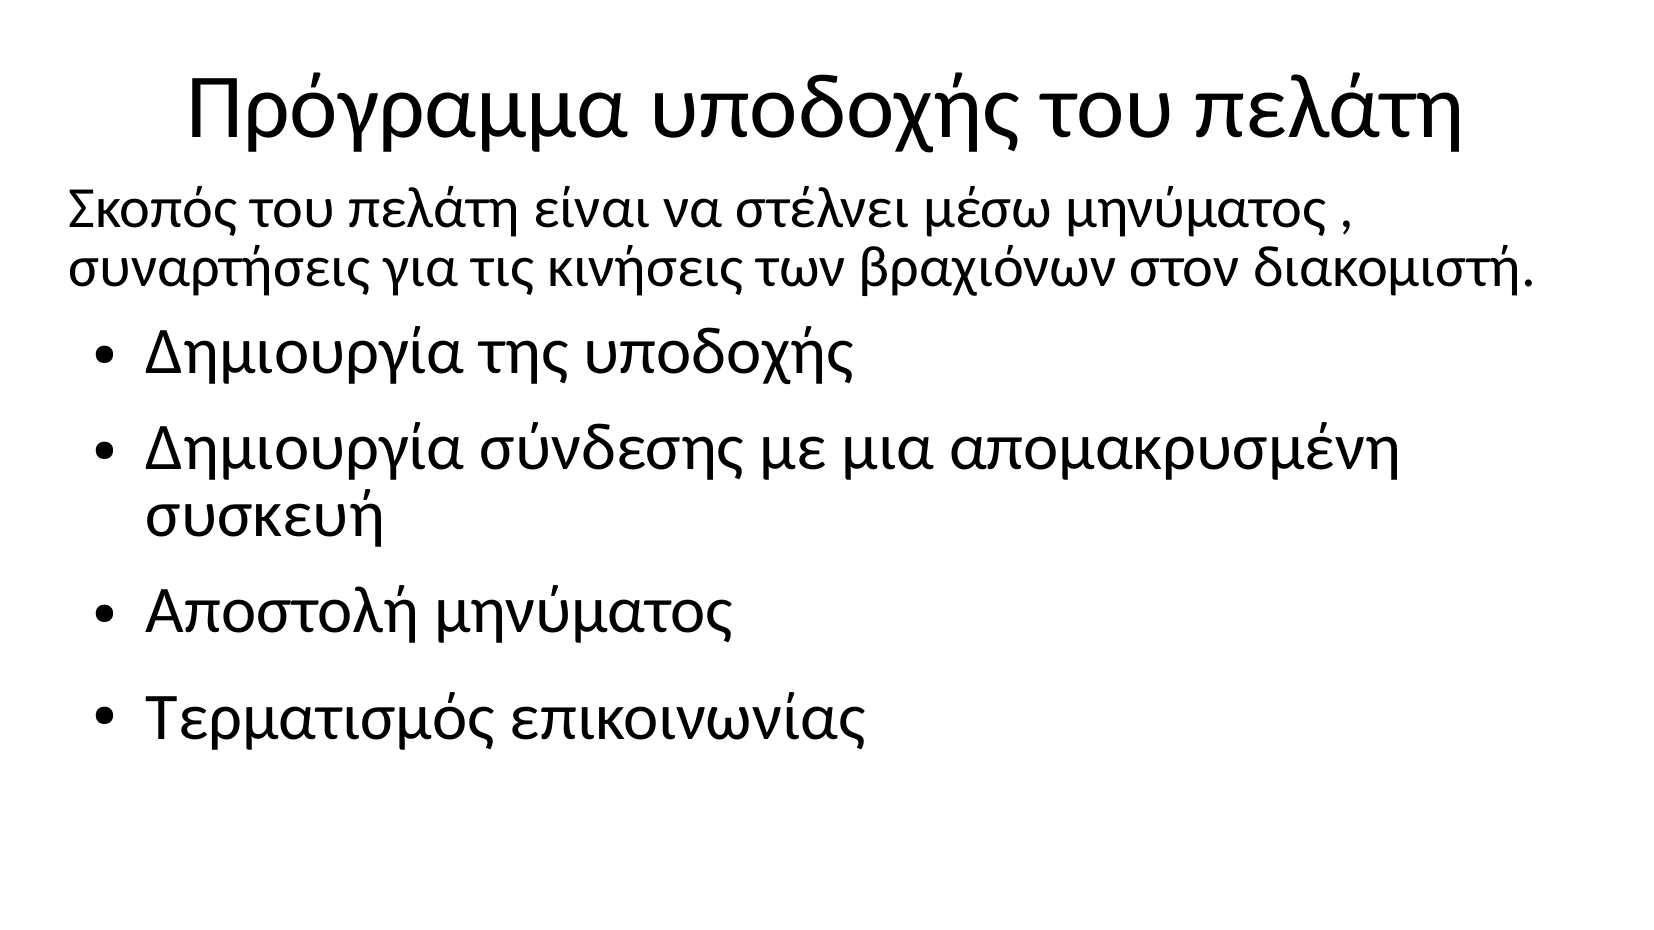

# Πρόγραμμα υποδοχής του πελάτη
Σκοπός του πελάτη είναι να στέλνει μέσω μηνύματος , συναρτήσεις για τις κινήσεις των βραχιόνων στον διακομιστή.
Δημιουργία της υποδοχής
Δημιουργία σύνδεσης με μια απομακρυσμένη συσκευή
Αποστολή μηνύματος
Τερματισμός επικοινωνίας